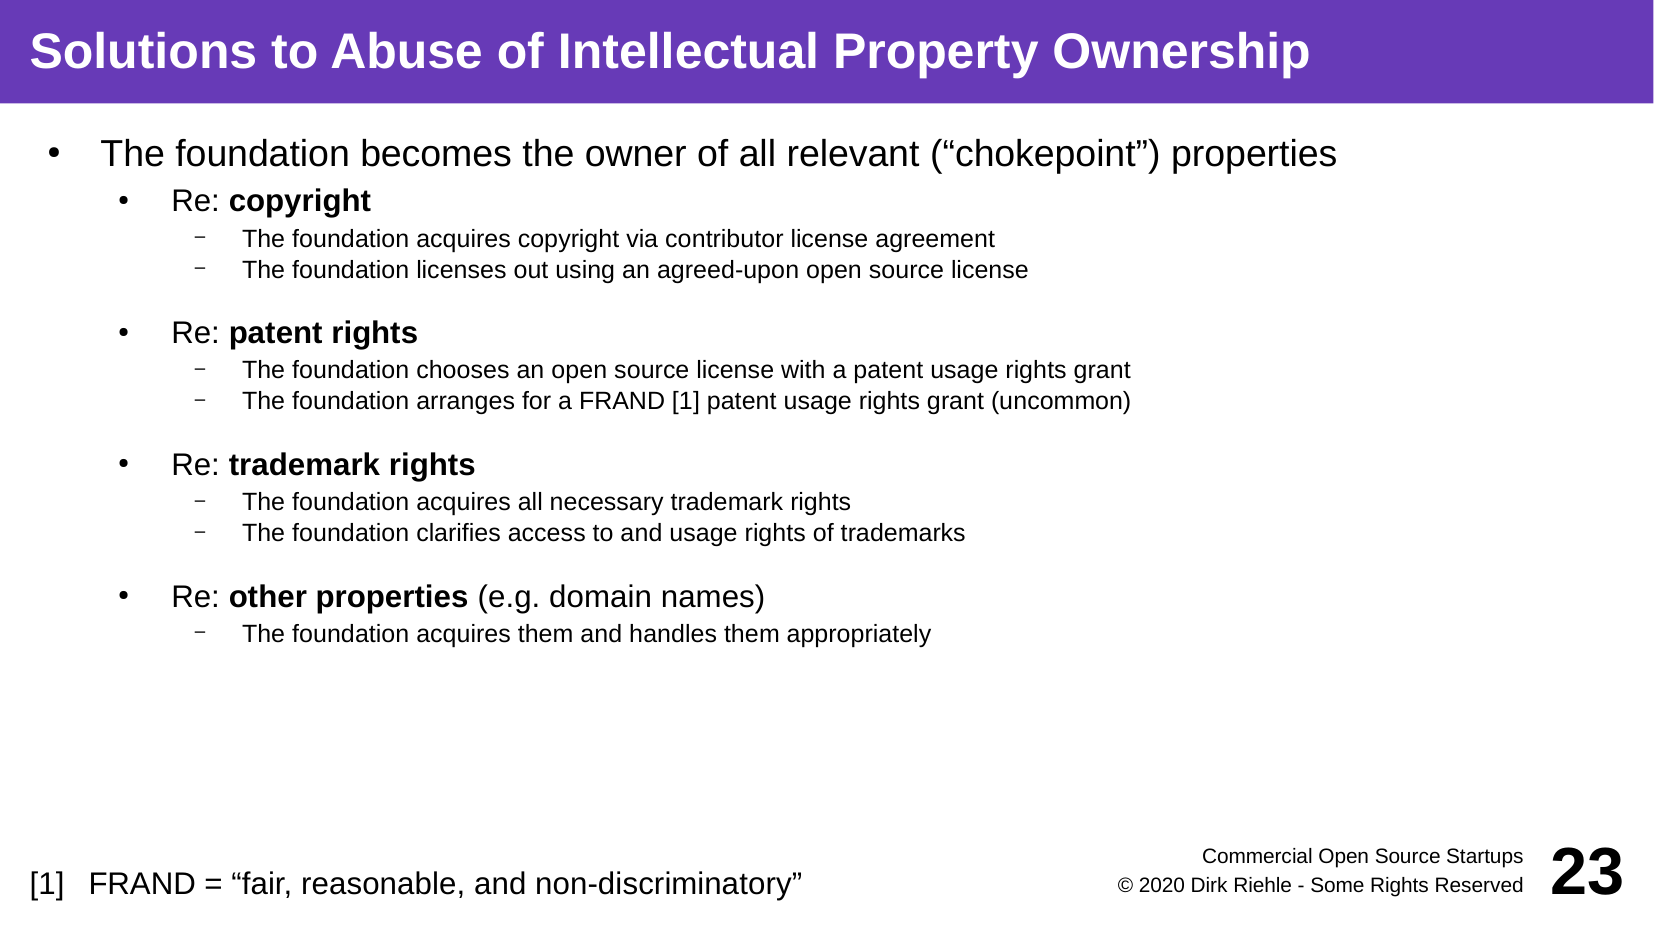

# Solutions to Abuse of Intellectual Property Ownership
The foundation becomes the owner of all relevant (“chokepoint”) properties
Re: copyright
The foundation acquires copyright via contributor license agreement
The foundation licenses out using an agreed-upon open source license
Re: patent rights
The foundation chooses an open source license with a patent usage rights grant
The foundation arranges for a FRAND [1] patent usage rights grant (uncommon)
Re: trademark rights
The foundation acquires all necessary trademark rights
The foundation clarifies access to and usage rights of trademarks
Re: other properties (e.g. domain names)
The foundation acquires them and handles them appropriately
[1]	FRAND = “fair, reasonable, and non-discriminatory”
Commercial Open Source Startups
23
© 2020 Dirk Riehle - Some Rights Reserved